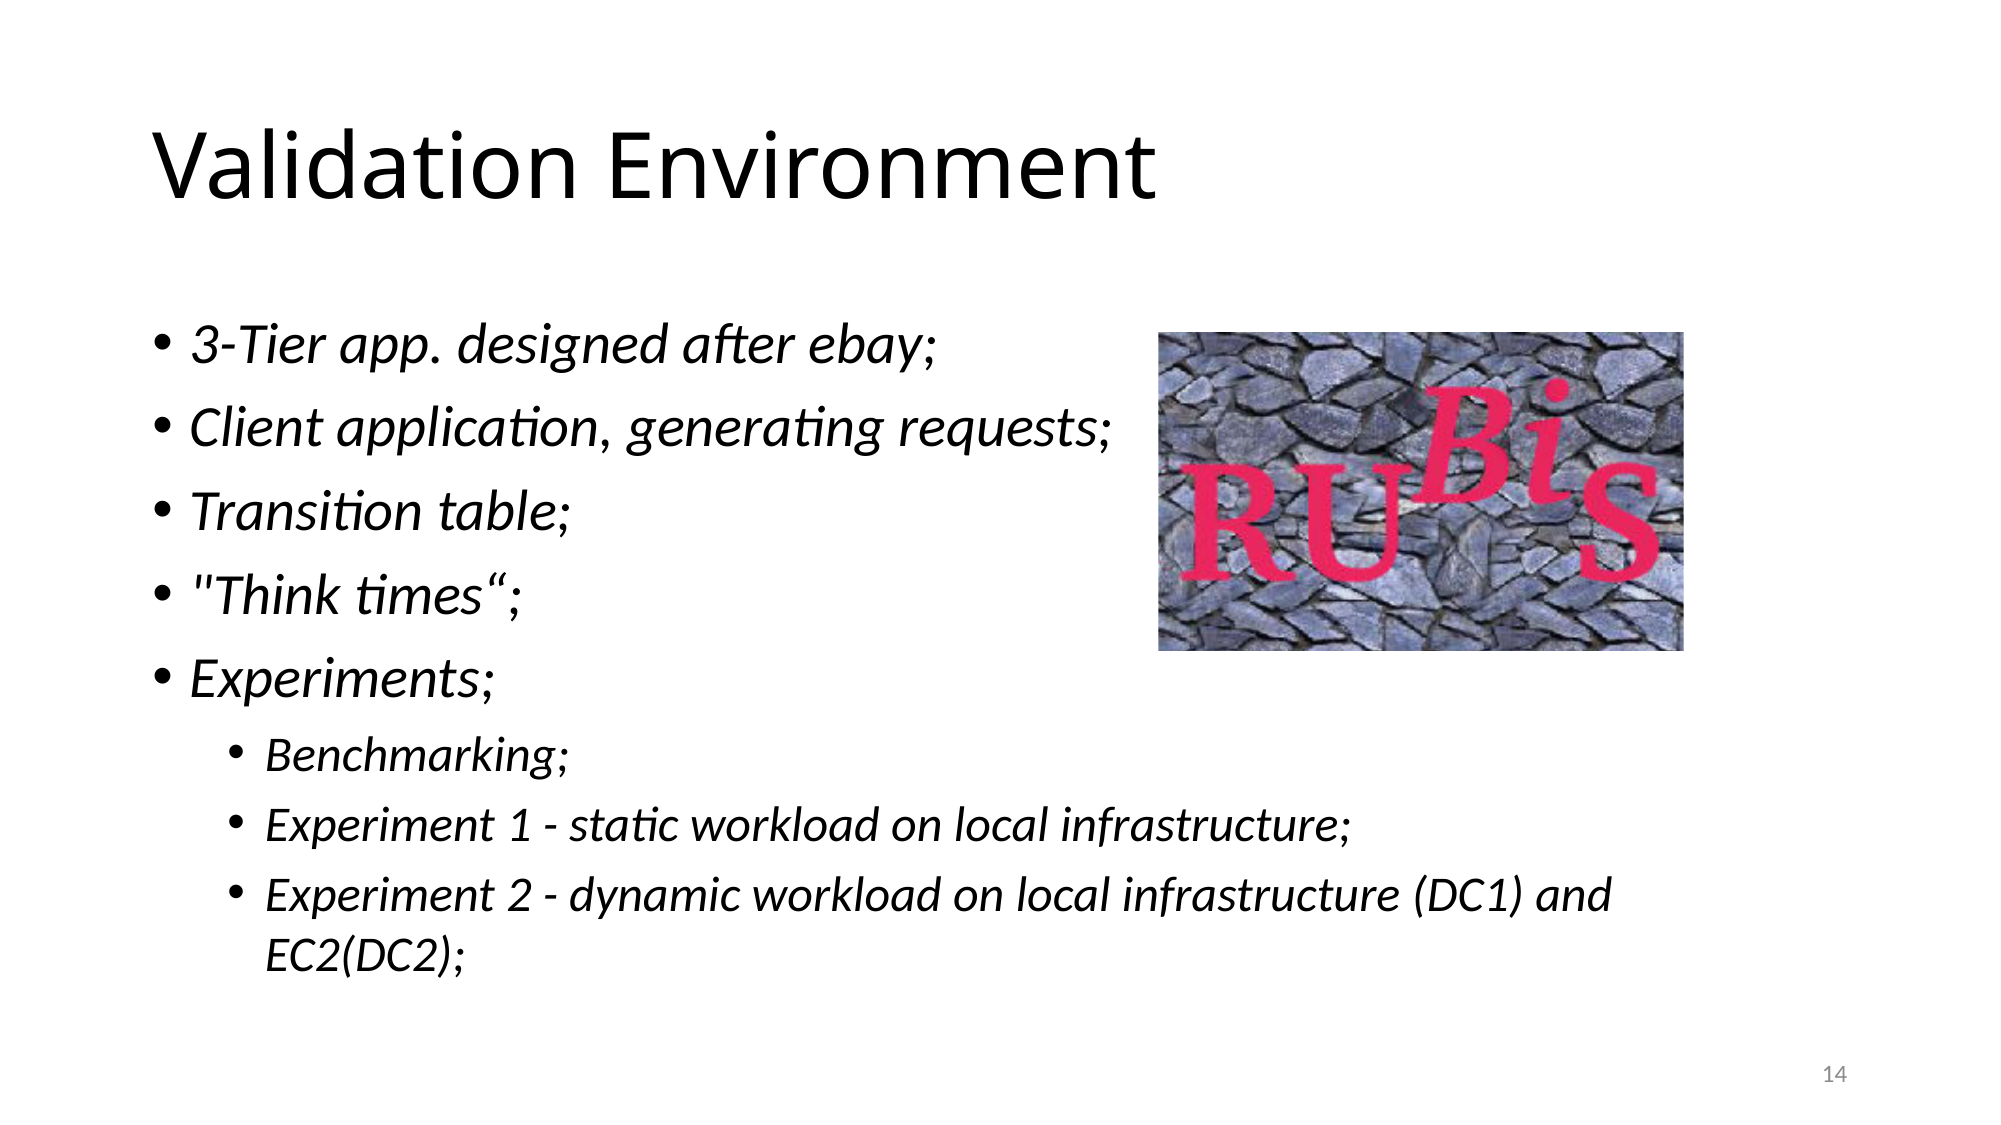

# Validation Environment
3-Tier app. designed after ebay;
Client application, generating requests;
Transition table;
"Think times“;
Experiments;
Benchmarking;
Experiment 1 - static workload on local infrastructure;
Experiment 2 - dynamic workload on local infrastructure (DC1) and EC2(DC2);